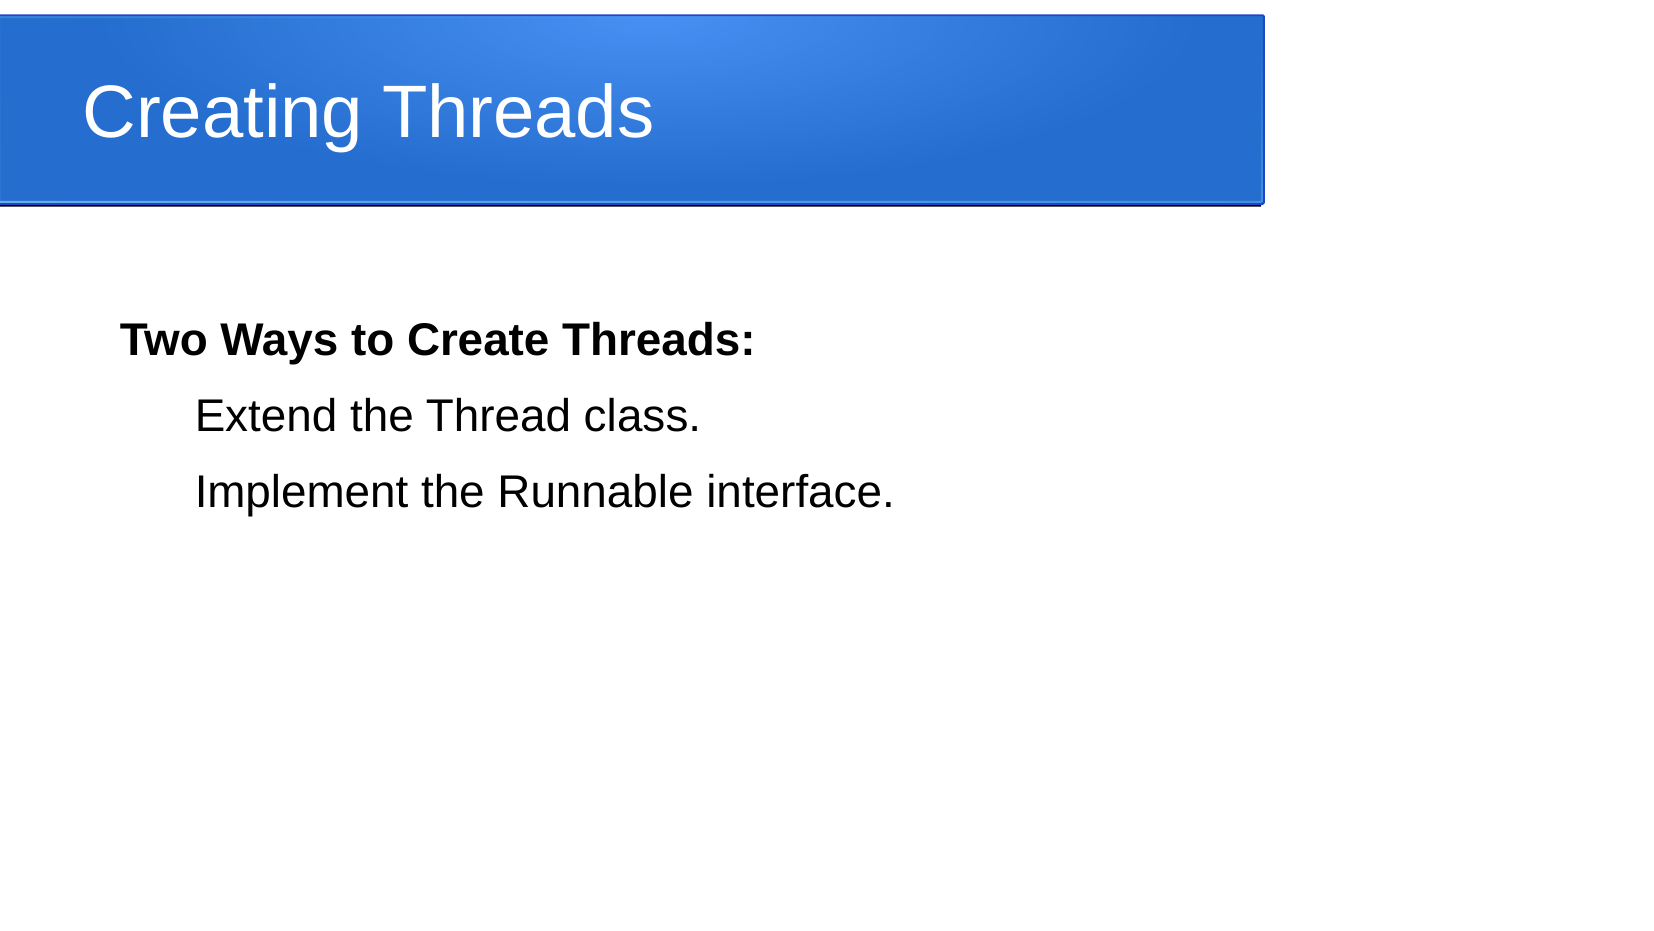

# Creating Threads
Two Ways to Create Threads:
	Extend the Thread class.
	Implement the Runnable interface.